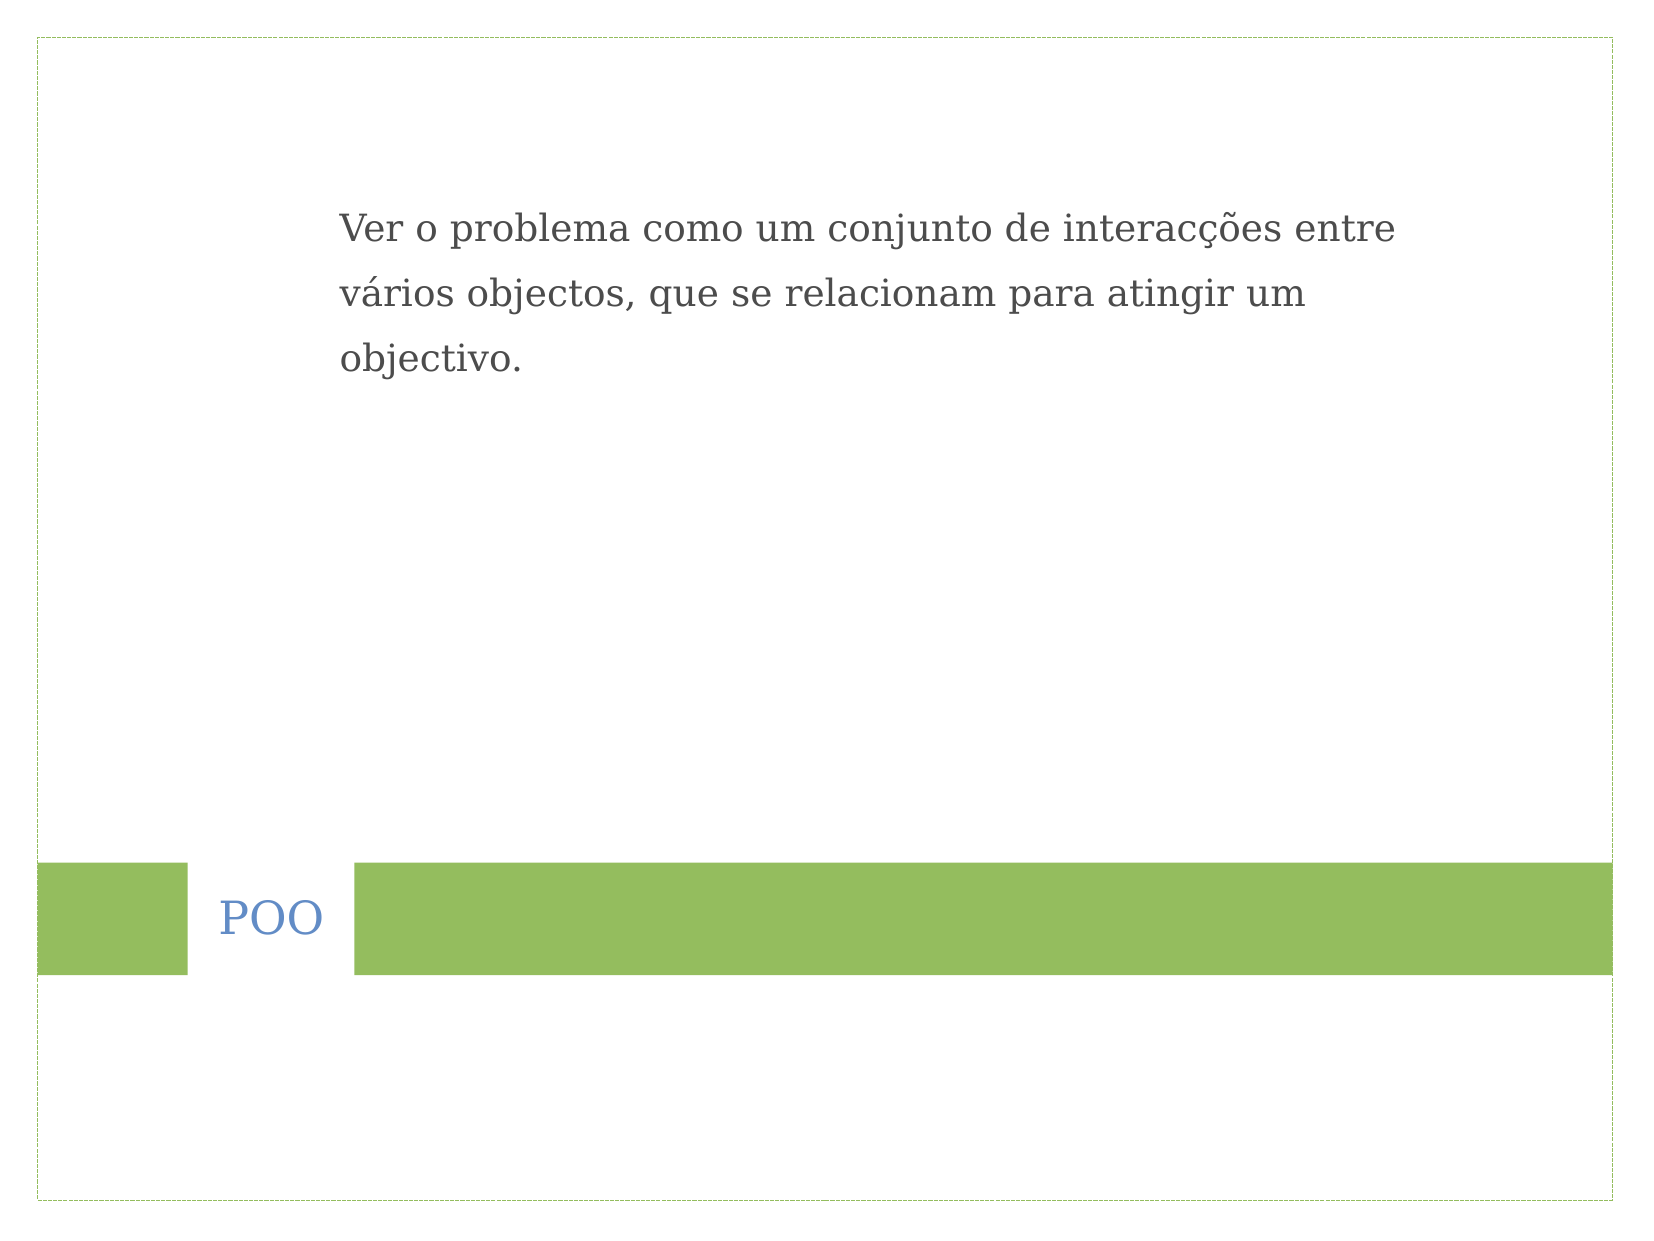

Ver o problema como um conjunto de interacções entre vários objectos, que se relacionam para atingir um objectivo.
POO